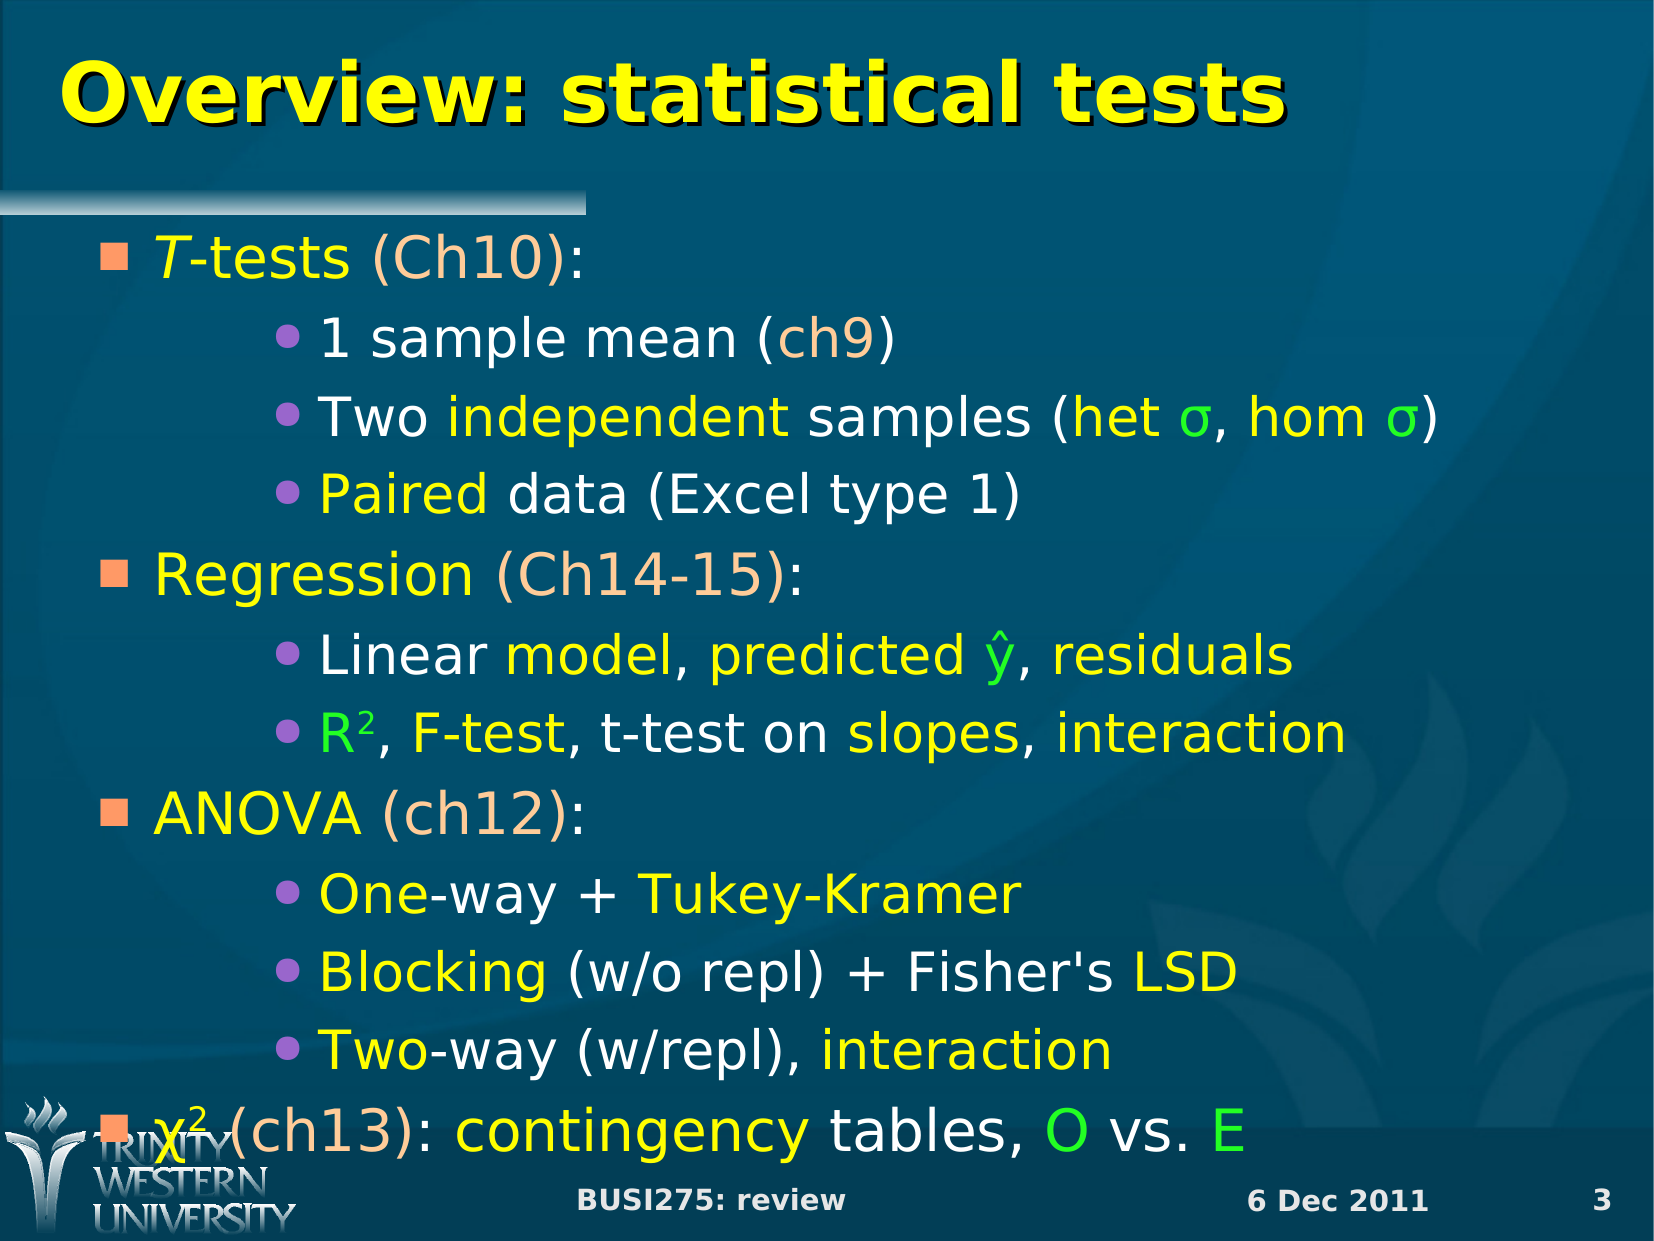

# Overview: statistical tests
T-tests (Ch10):
1 sample mean (ch9)
Two independent samples (het σ, hom σ)
Paired data (Excel type 1)
Regression (Ch14-15):
Linear model, predicted ŷ, residuals
R2, F-test, t-test on slopes, interaction
ANOVA (ch12):
One-way + Tukey-Kramer
Blocking (w/o repl) + Fisher's LSD
Two-way (w/repl), interaction
χ2 (ch13): contingency tables, O vs. E
BUSI275: review
6 Dec 2011
3